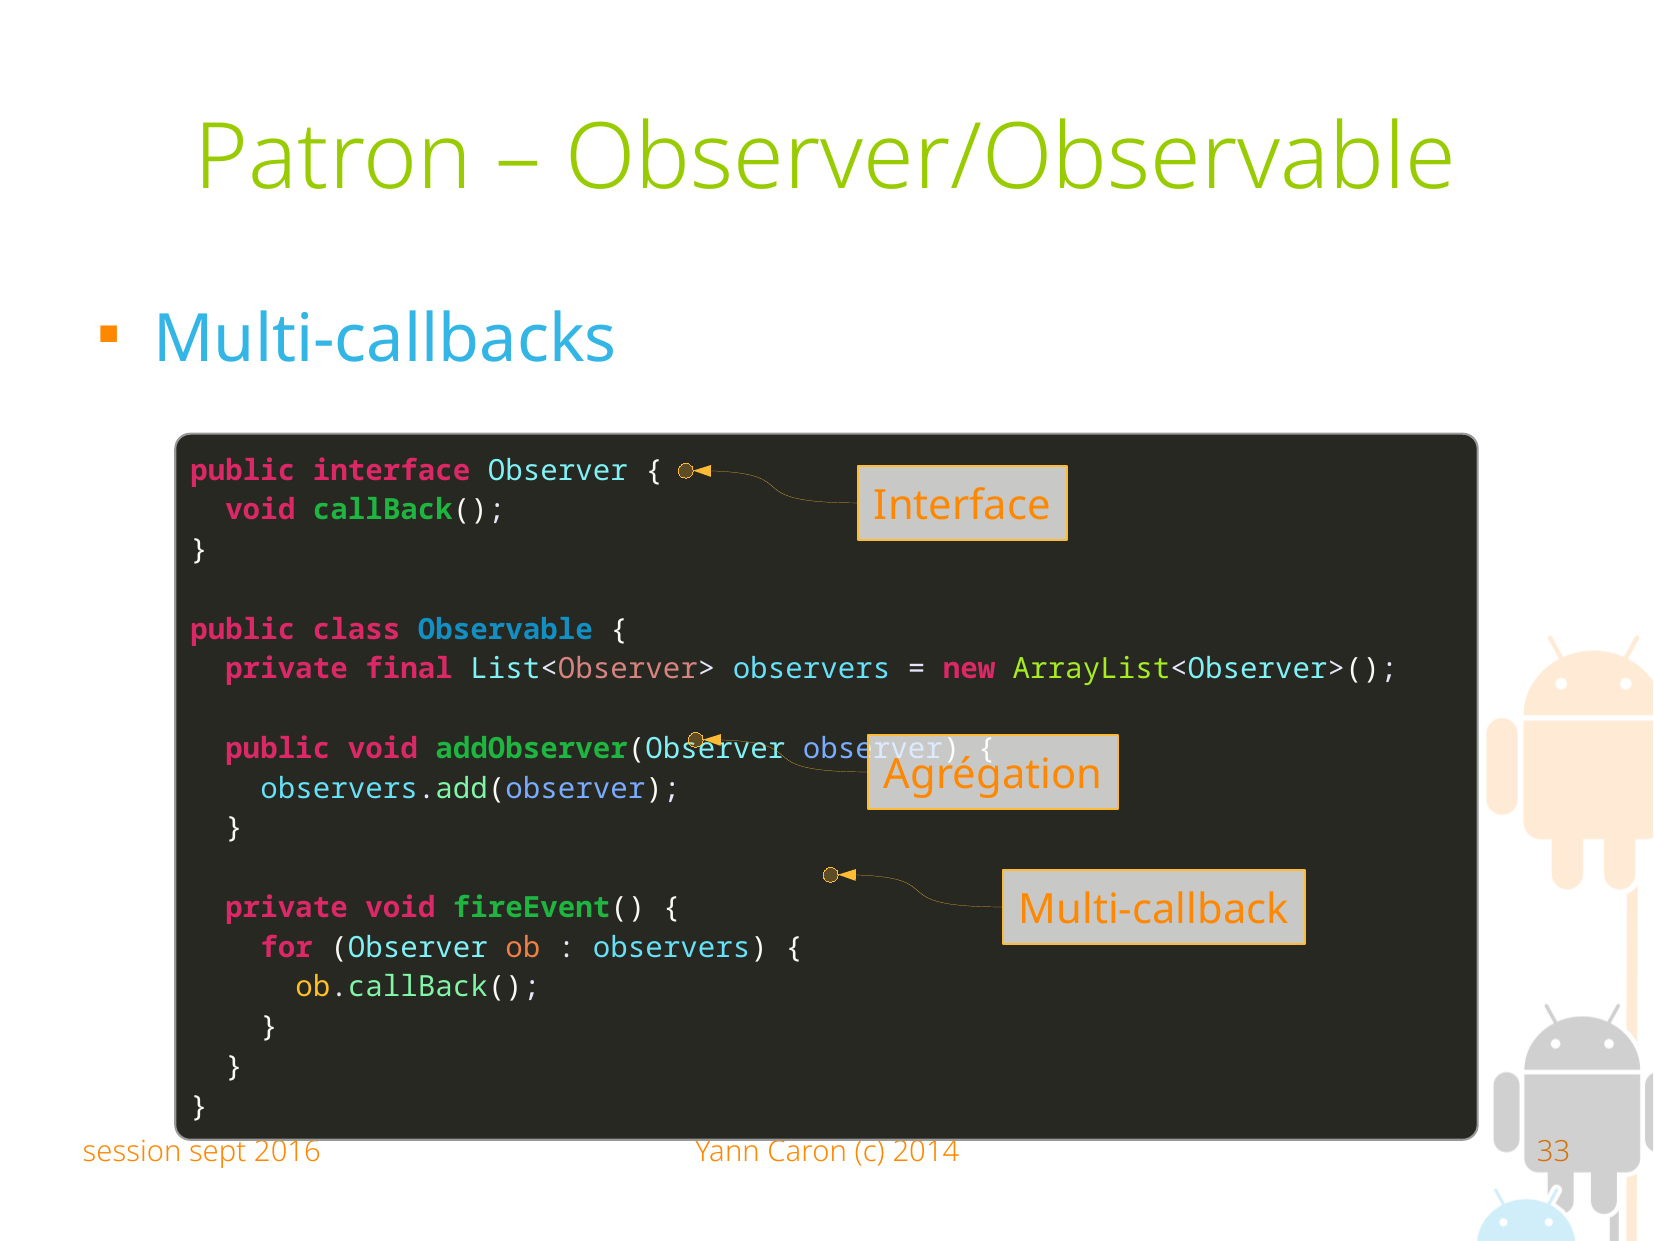

# Patron – Observer/Observable
Multi-callbacks
public interface Observer {
 void callBack();
}
public class Observable {
 private final List<Observer> observers = new ArrayList<Observer>();
 public void addObserver(Observer observer) {
 observers.add(observer);
 }
 private void fireEvent() {
 for (Observer ob : observers) {
 ob.callBack();
 }
 }
}
Interface
Agrégation
Multi-callback
session sept 2016
Yann Caron (c) 2014
33